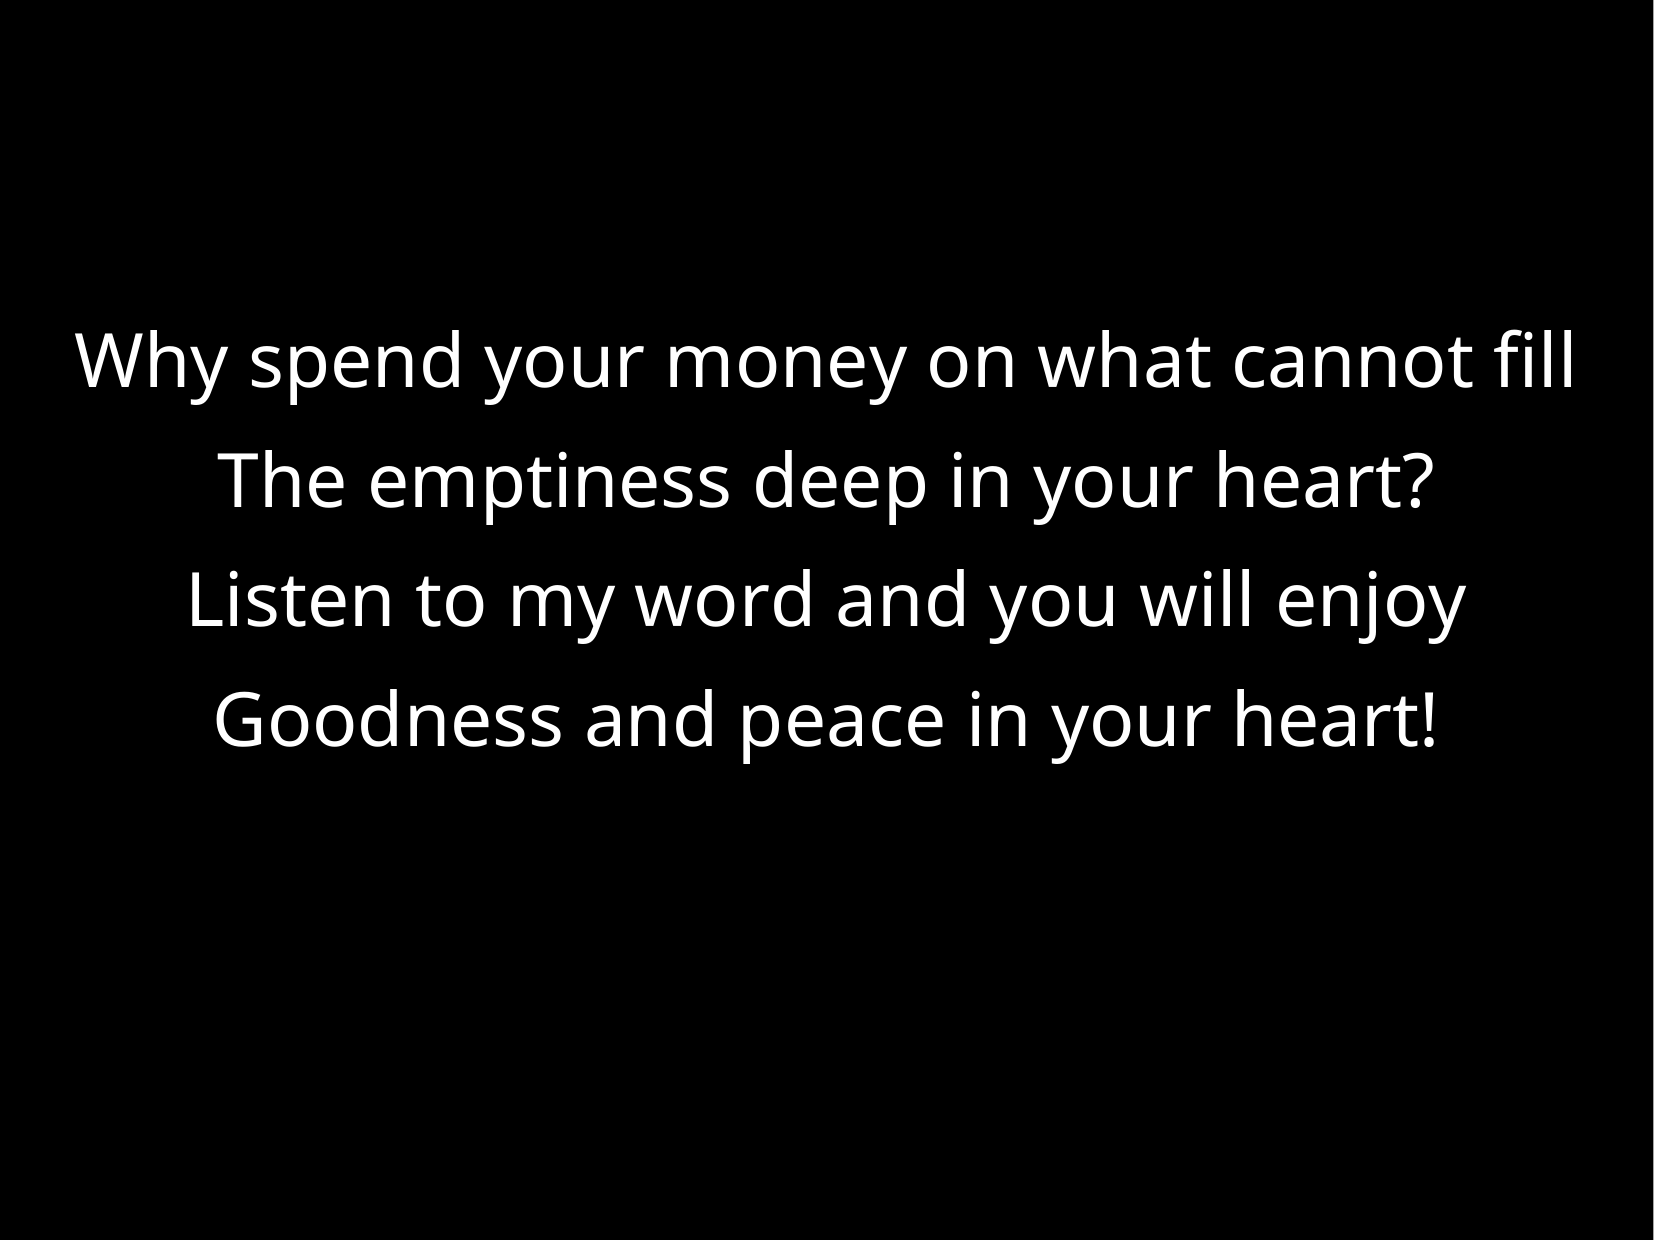

#
Why spend your money on what cannot fill
The emptiness deep in your heart?
Listen to my word and you will enjoy
Goodness and peace in your heart!